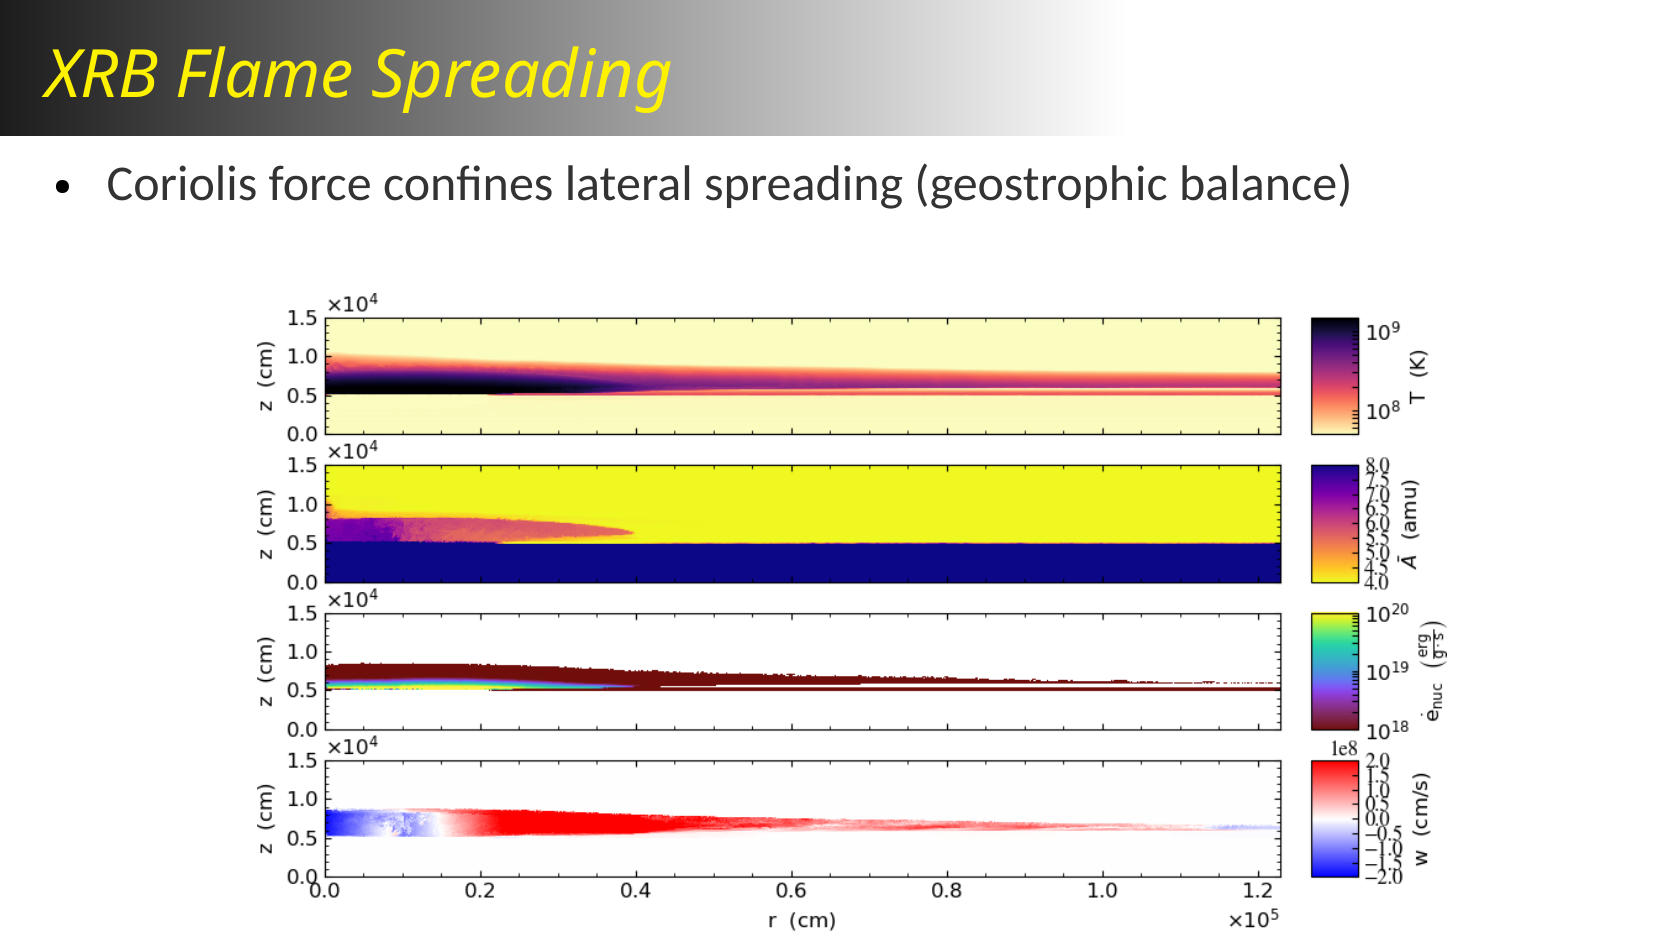

# XRB Flame Spreading
Coriolis force confines lateral spreading (geostrophic balance)